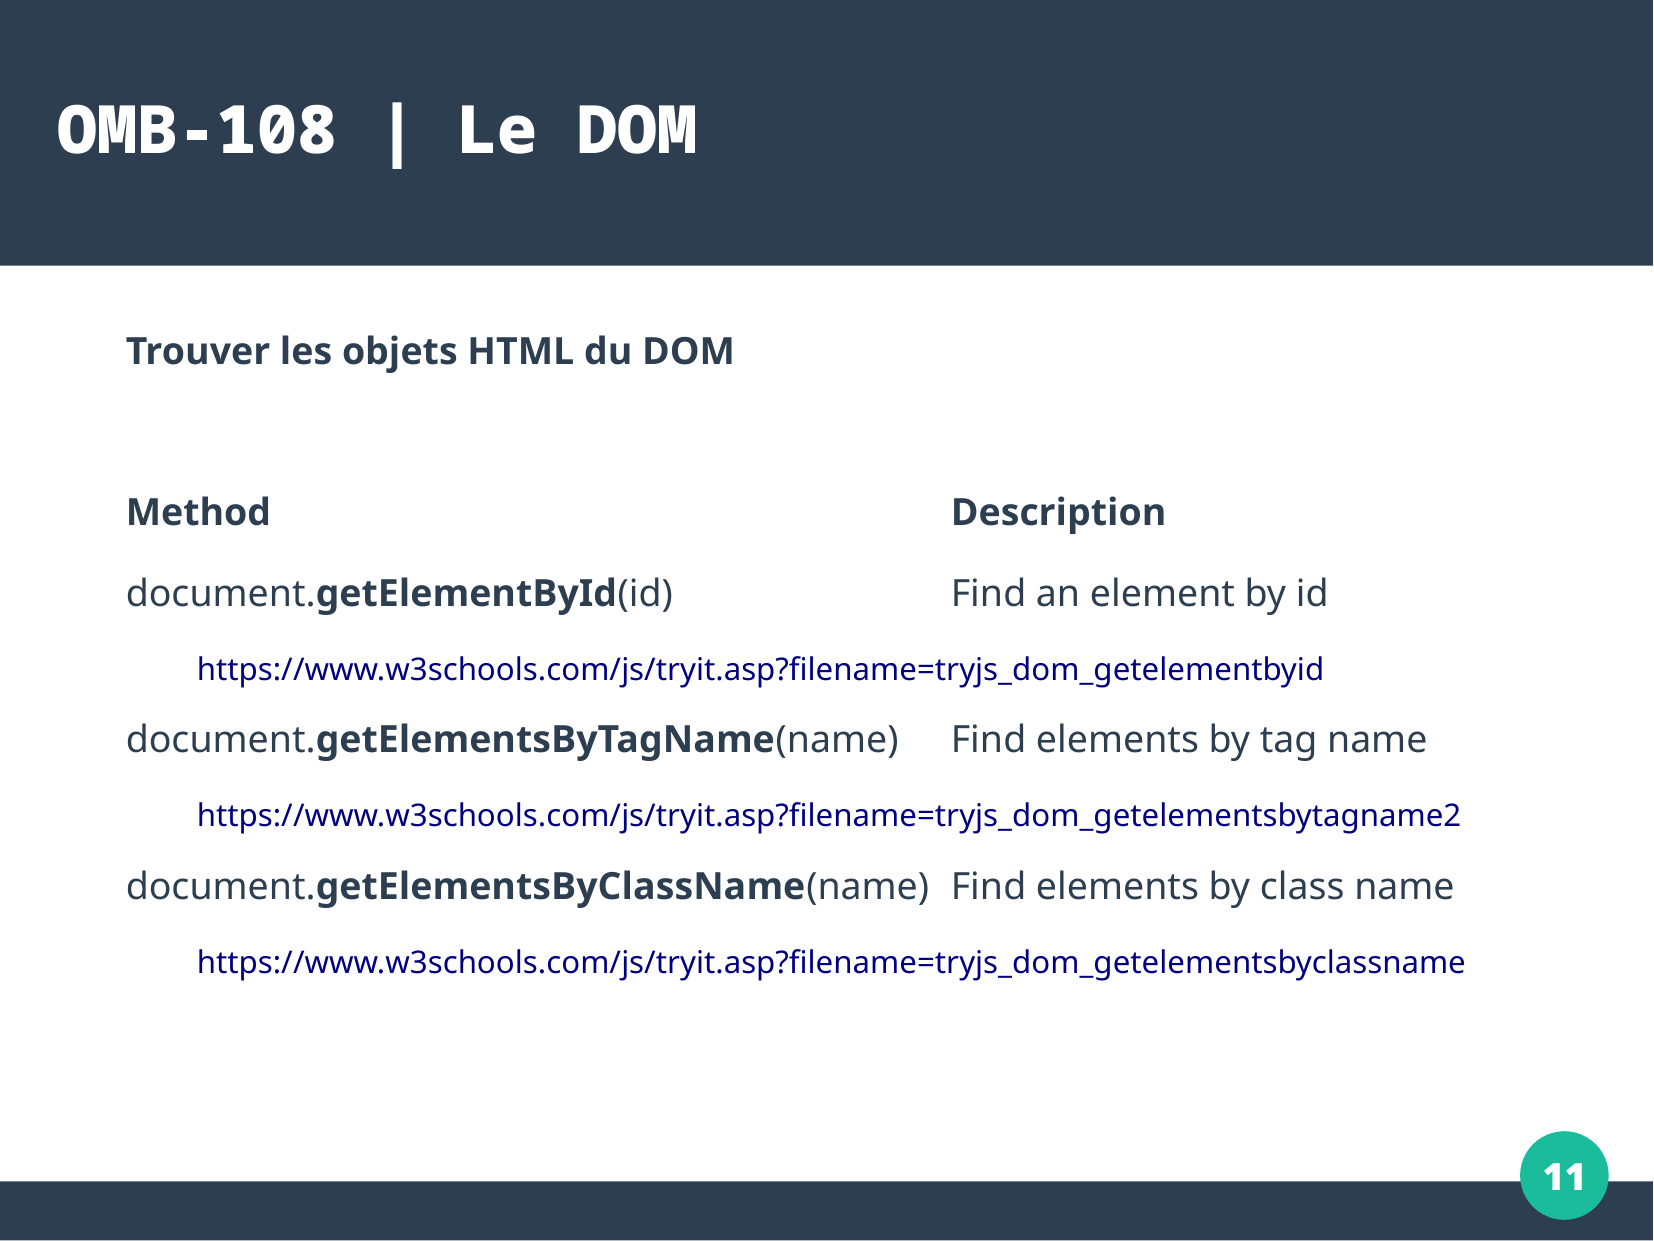

OMB-108 | Le DOM
# Trouver les objets HTML du DOM
Method										Description
document.getElementById(id)				Find an element by id
https://www.w3schools.com/js/tryit.asp?filename=tryjs_dom_getelementbyid
document.getElementsByTagName(name)	Find elements by tag name
https://www.w3schools.com/js/tryit.asp?filename=tryjs_dom_getelementsbytagname2
document.getElementsByClassName(name)	Find elements by class name
https://www.w3schools.com/js/tryit.asp?filename=tryjs_dom_getelementsbyclassname
11